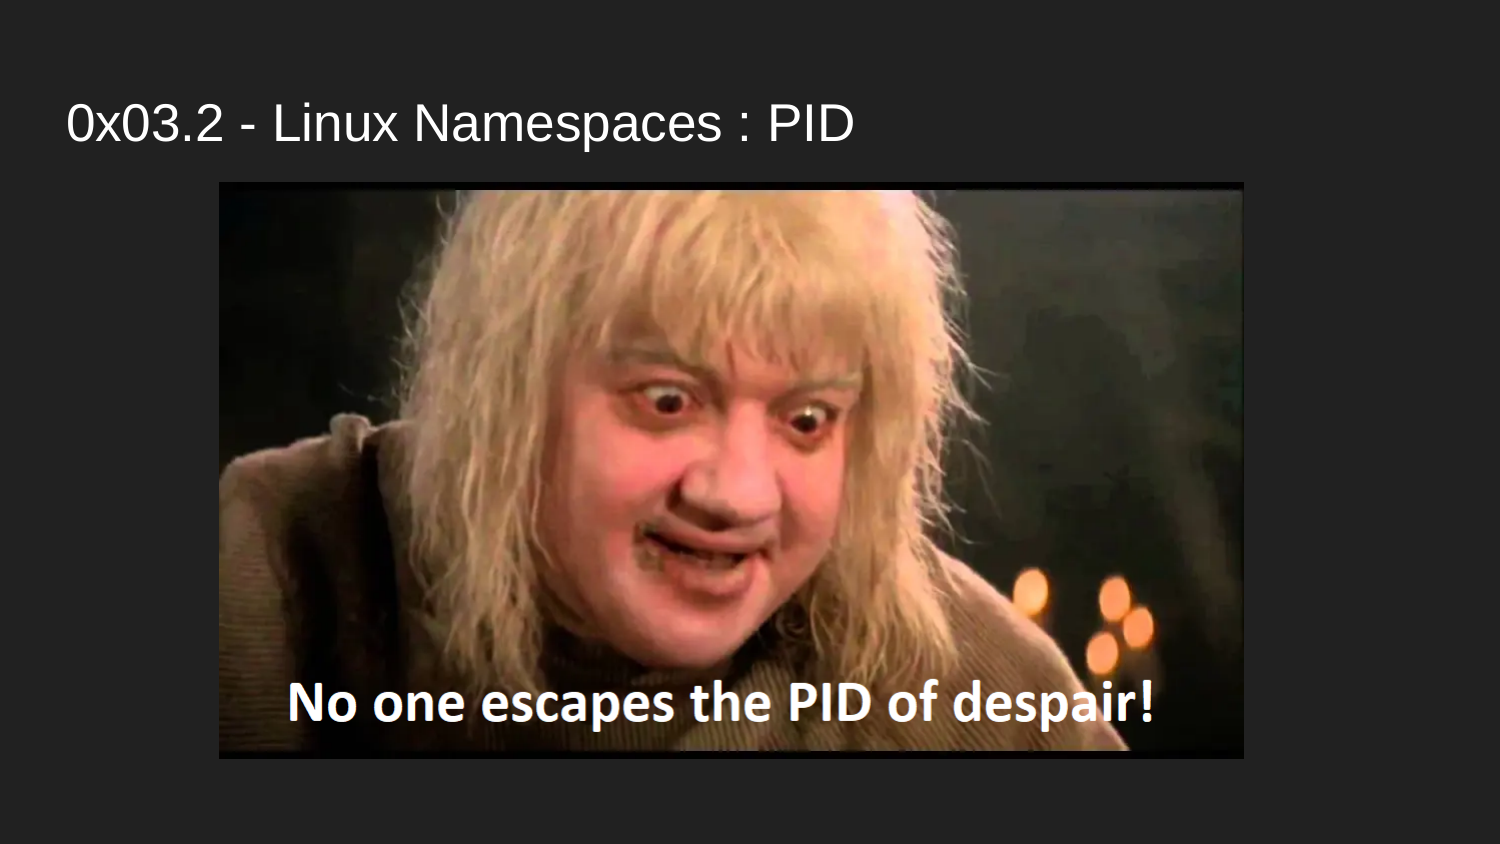

# 0x03.2 - Linux Namespaces : PID